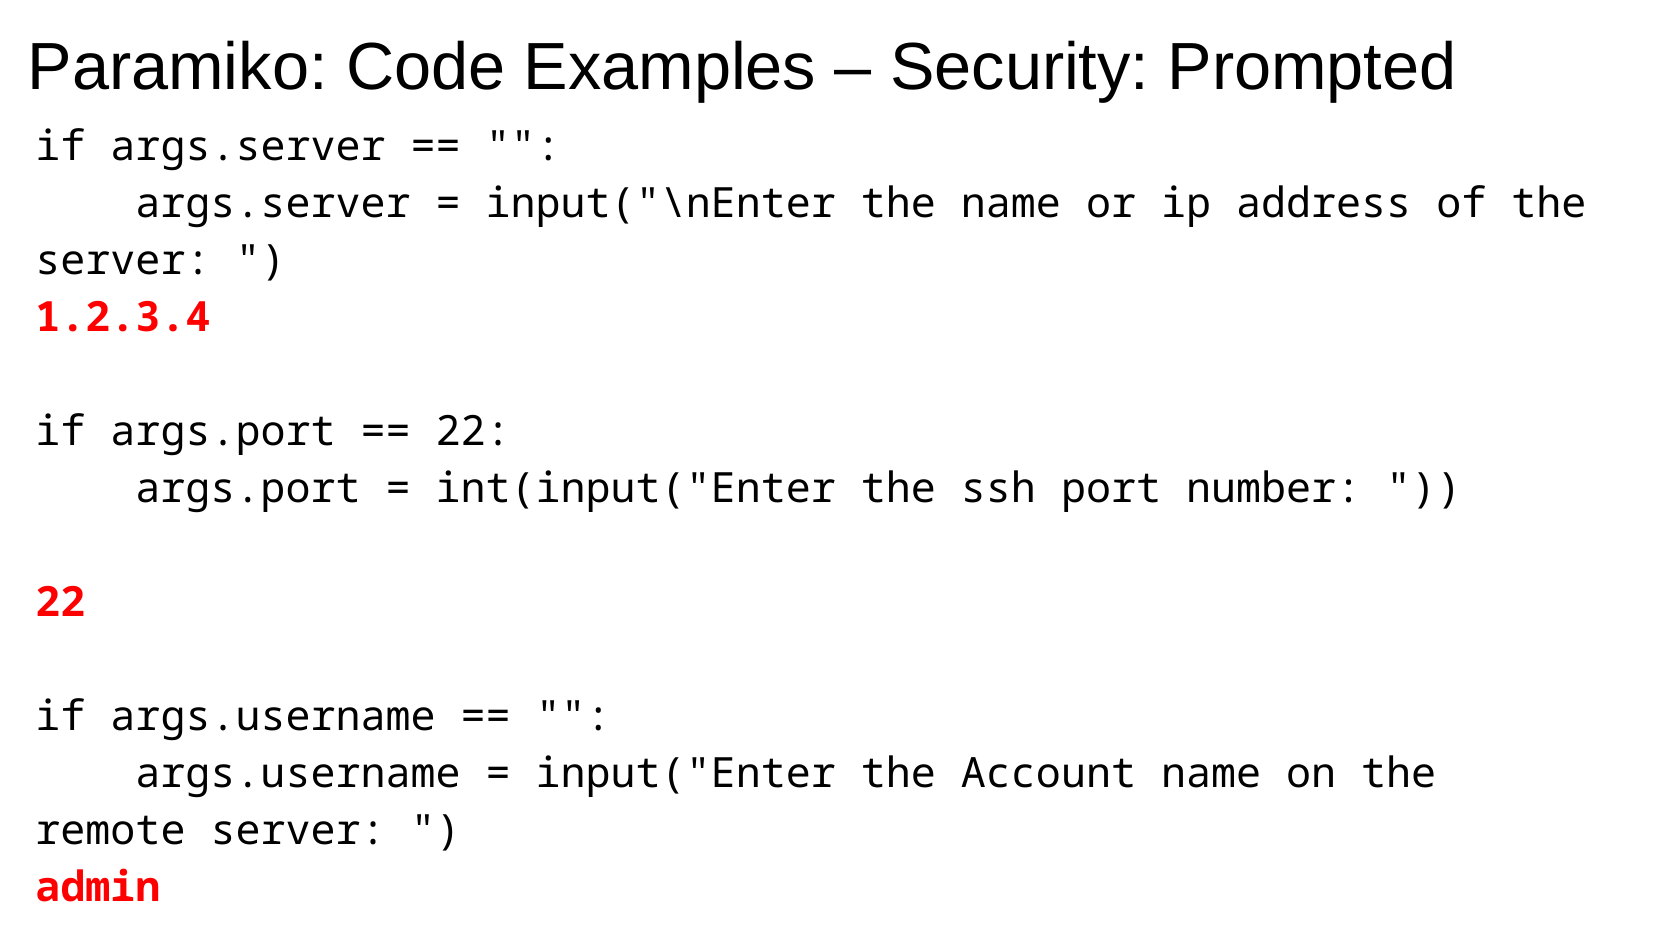

# Paramiko: Code Examples – Security: Prompted
if args.server == "":
 args.server = input("\nEnter the name or ip address of the server: ")
1.2.3.4
if args.port == 22:
 args.port = int(input("Enter the ssh port number: "))
22
if args.username == "":
 args.username = input("Enter the Account name on the remote server: ")
admin
if args.password == "":
 args.password = input("Enter the password for the account on the remote server: ")
my_pass